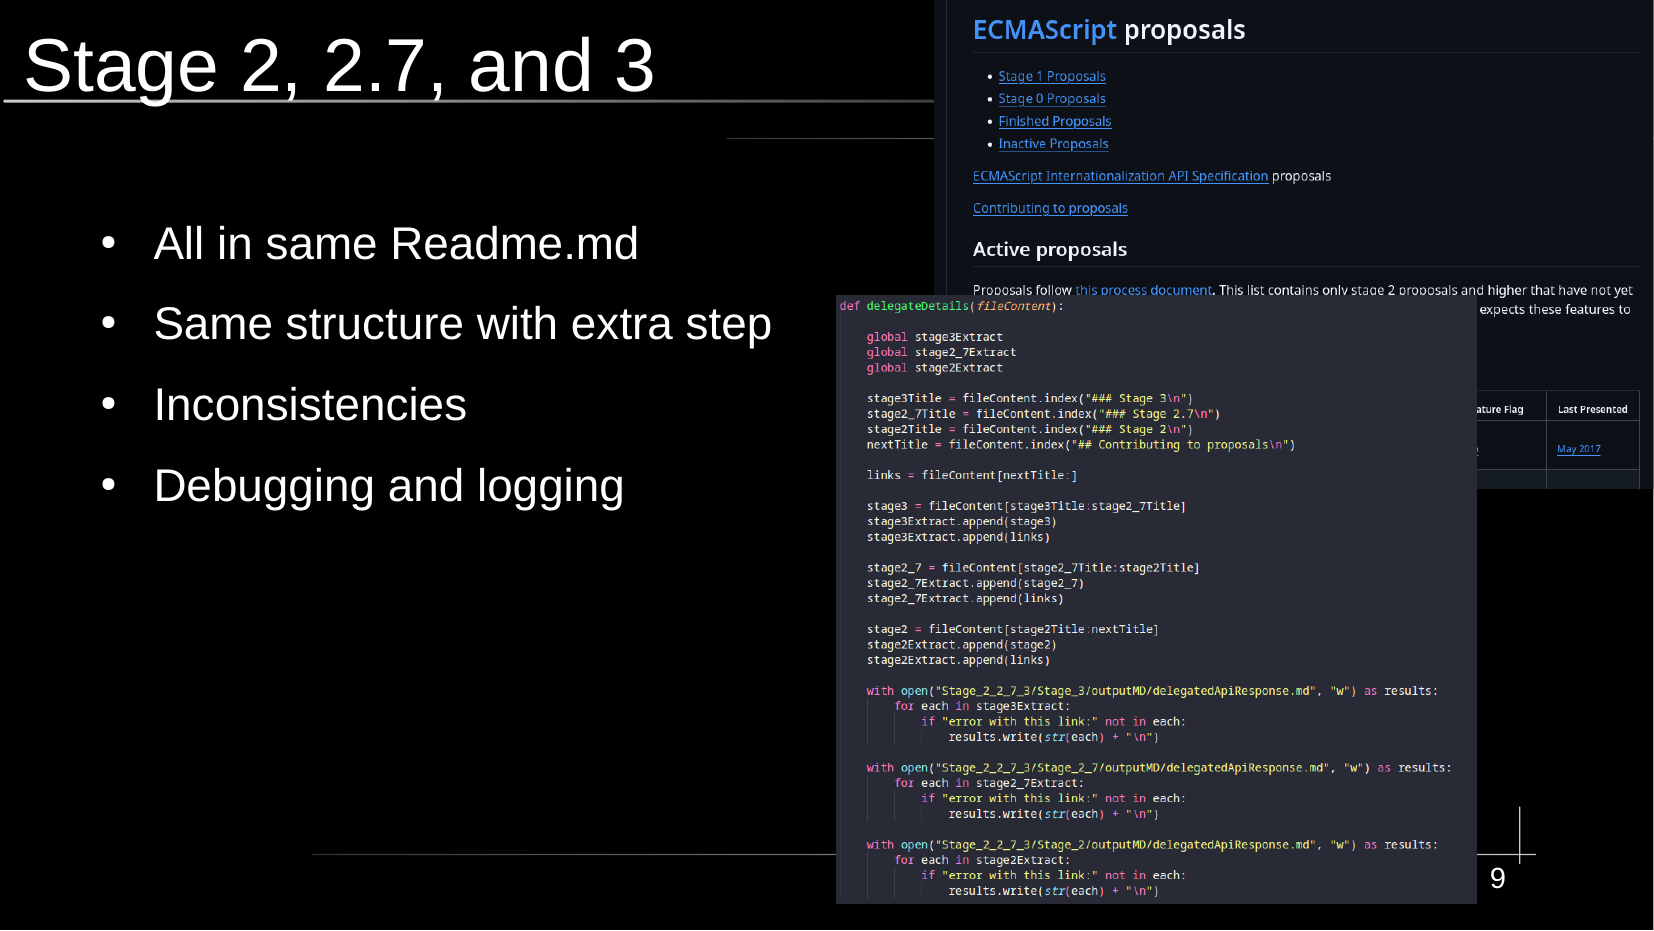

# Stage 2, 2.7, and 3
All in same Readme.md
Same structure with extra step
Inconsistencies
Debugging and logging
9